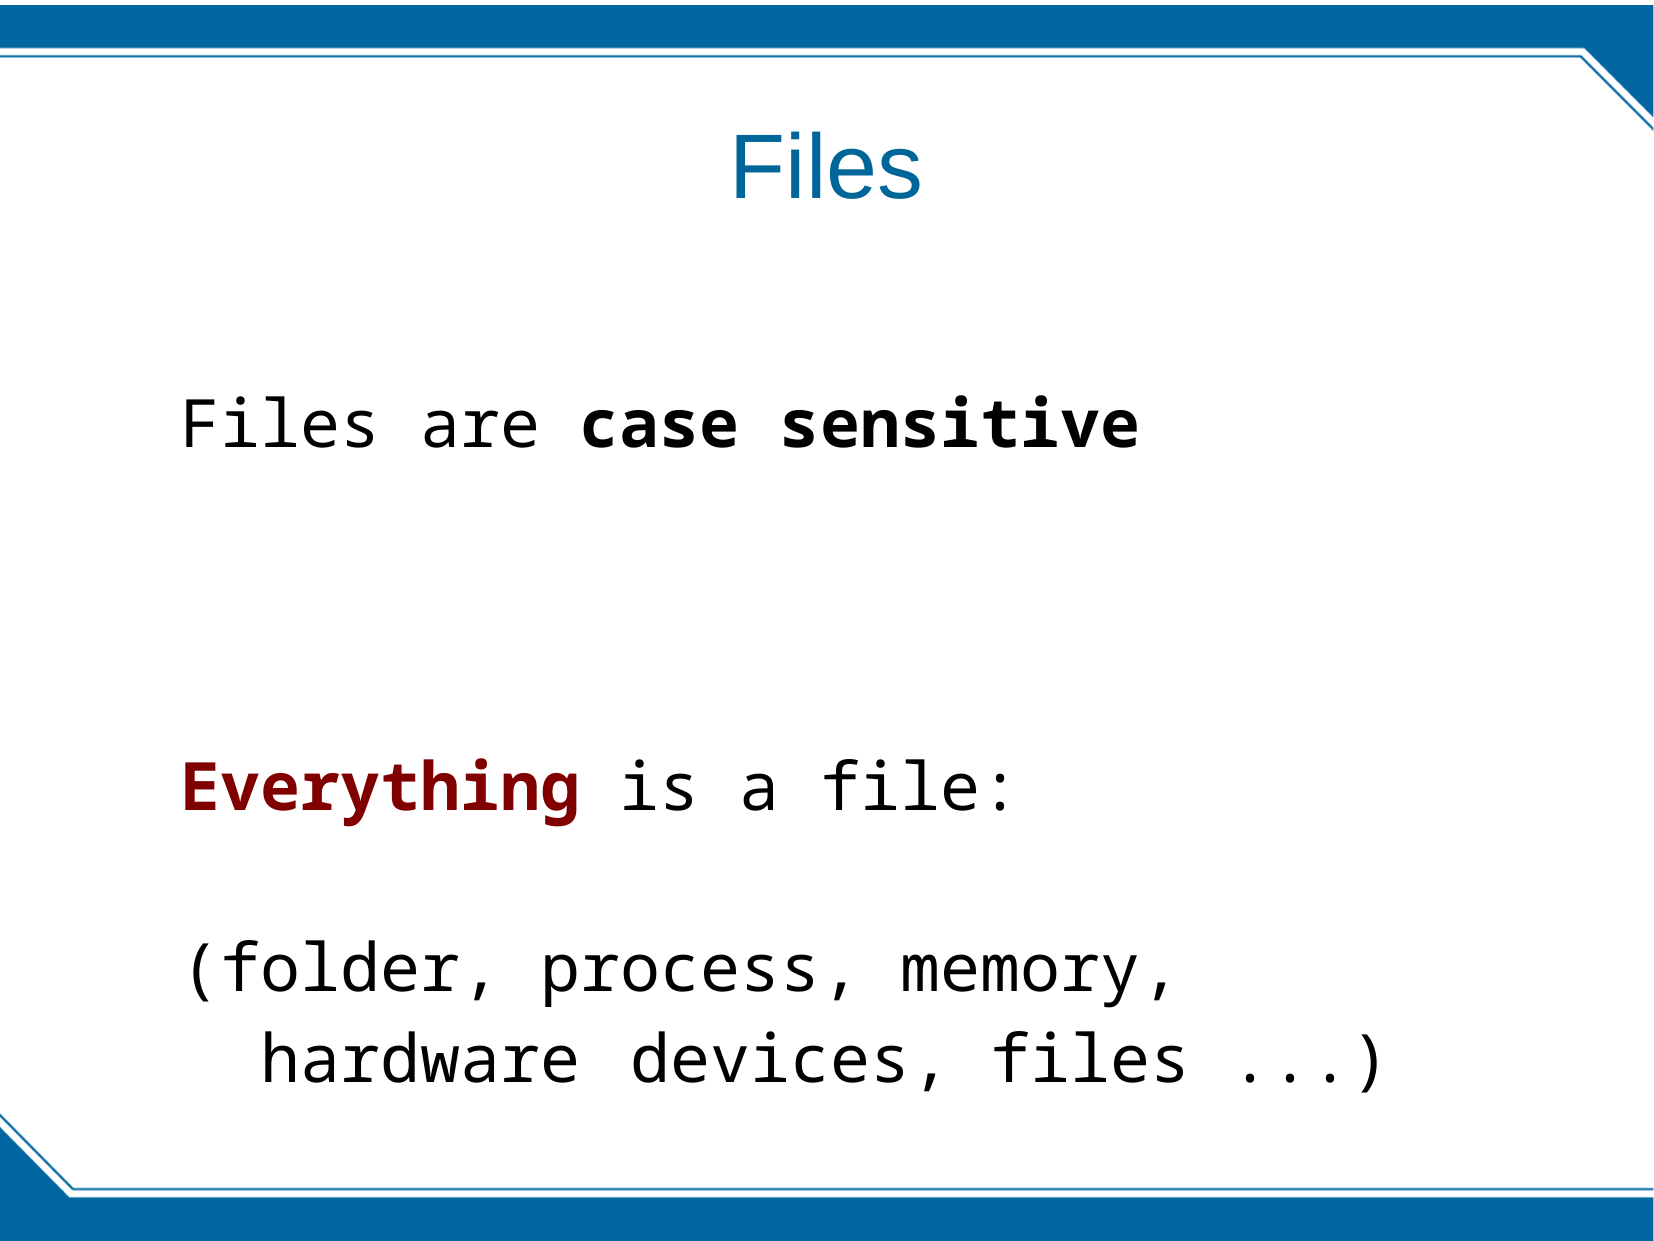

# Files
Files are case sensitive
Everything is a file:
(folder, process, memory,
 hardware	devices, files ...)